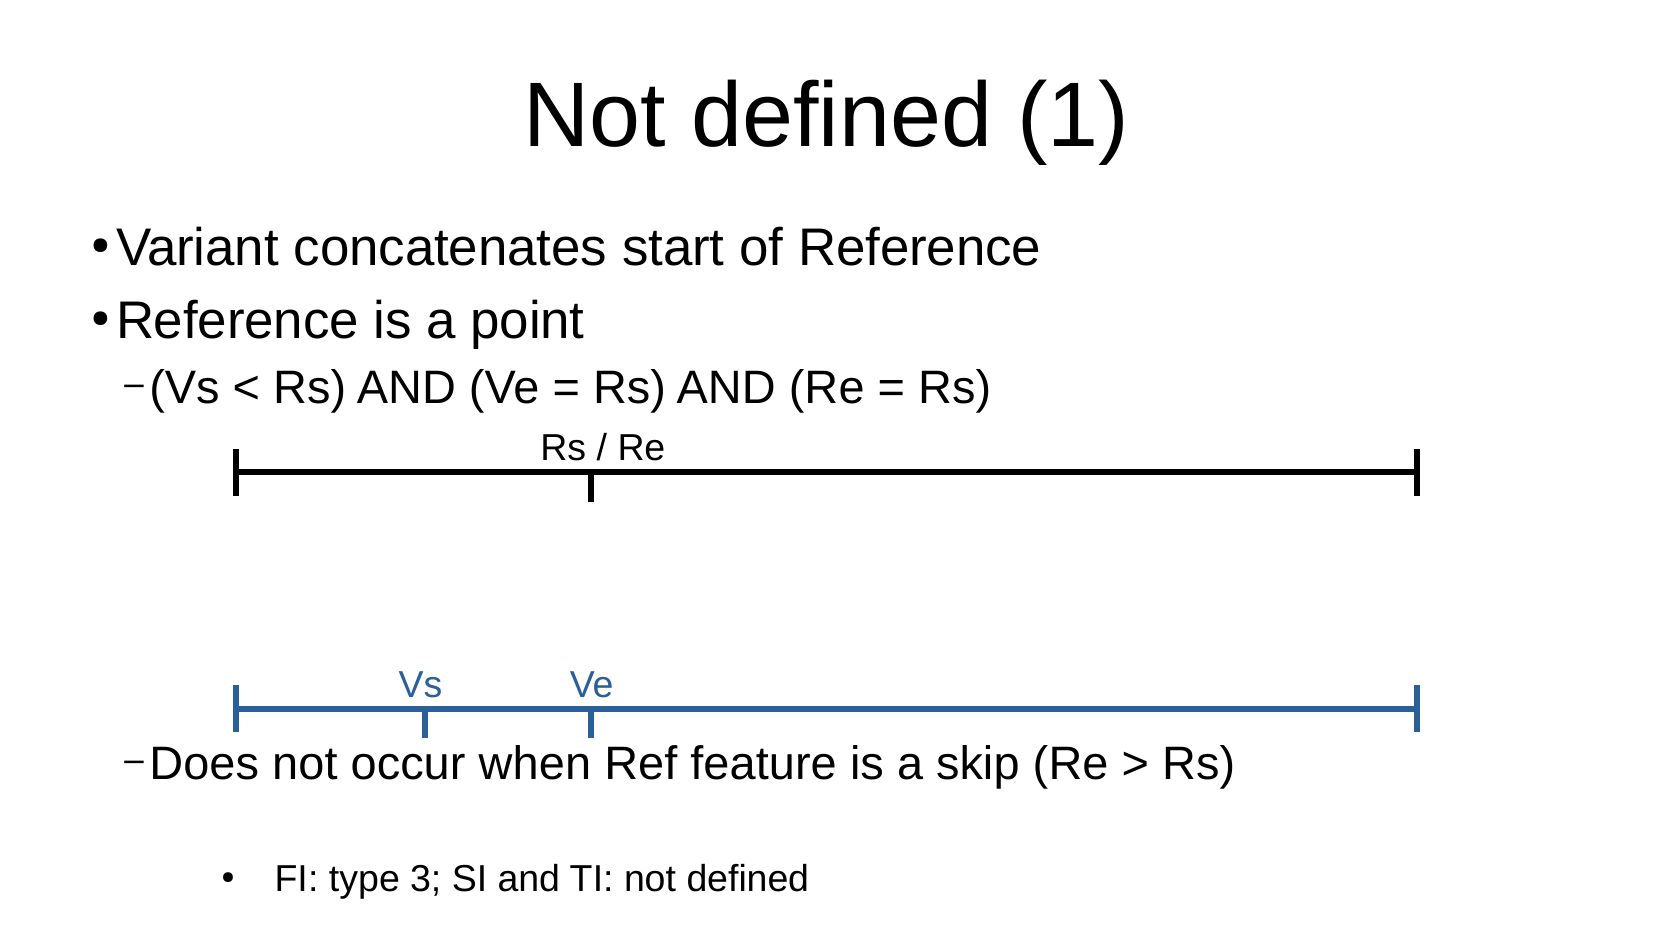

# Not defined (1)
Variant concatenates start of Reference
Reference is a point
(Vs < Rs) AND (Ve = Rs) AND (Re = Rs)
Does not occur when Ref feature is a skip (Re > Rs)
Rs / Re
Vs
Ve
FI: type 3; SI and TI: not defined